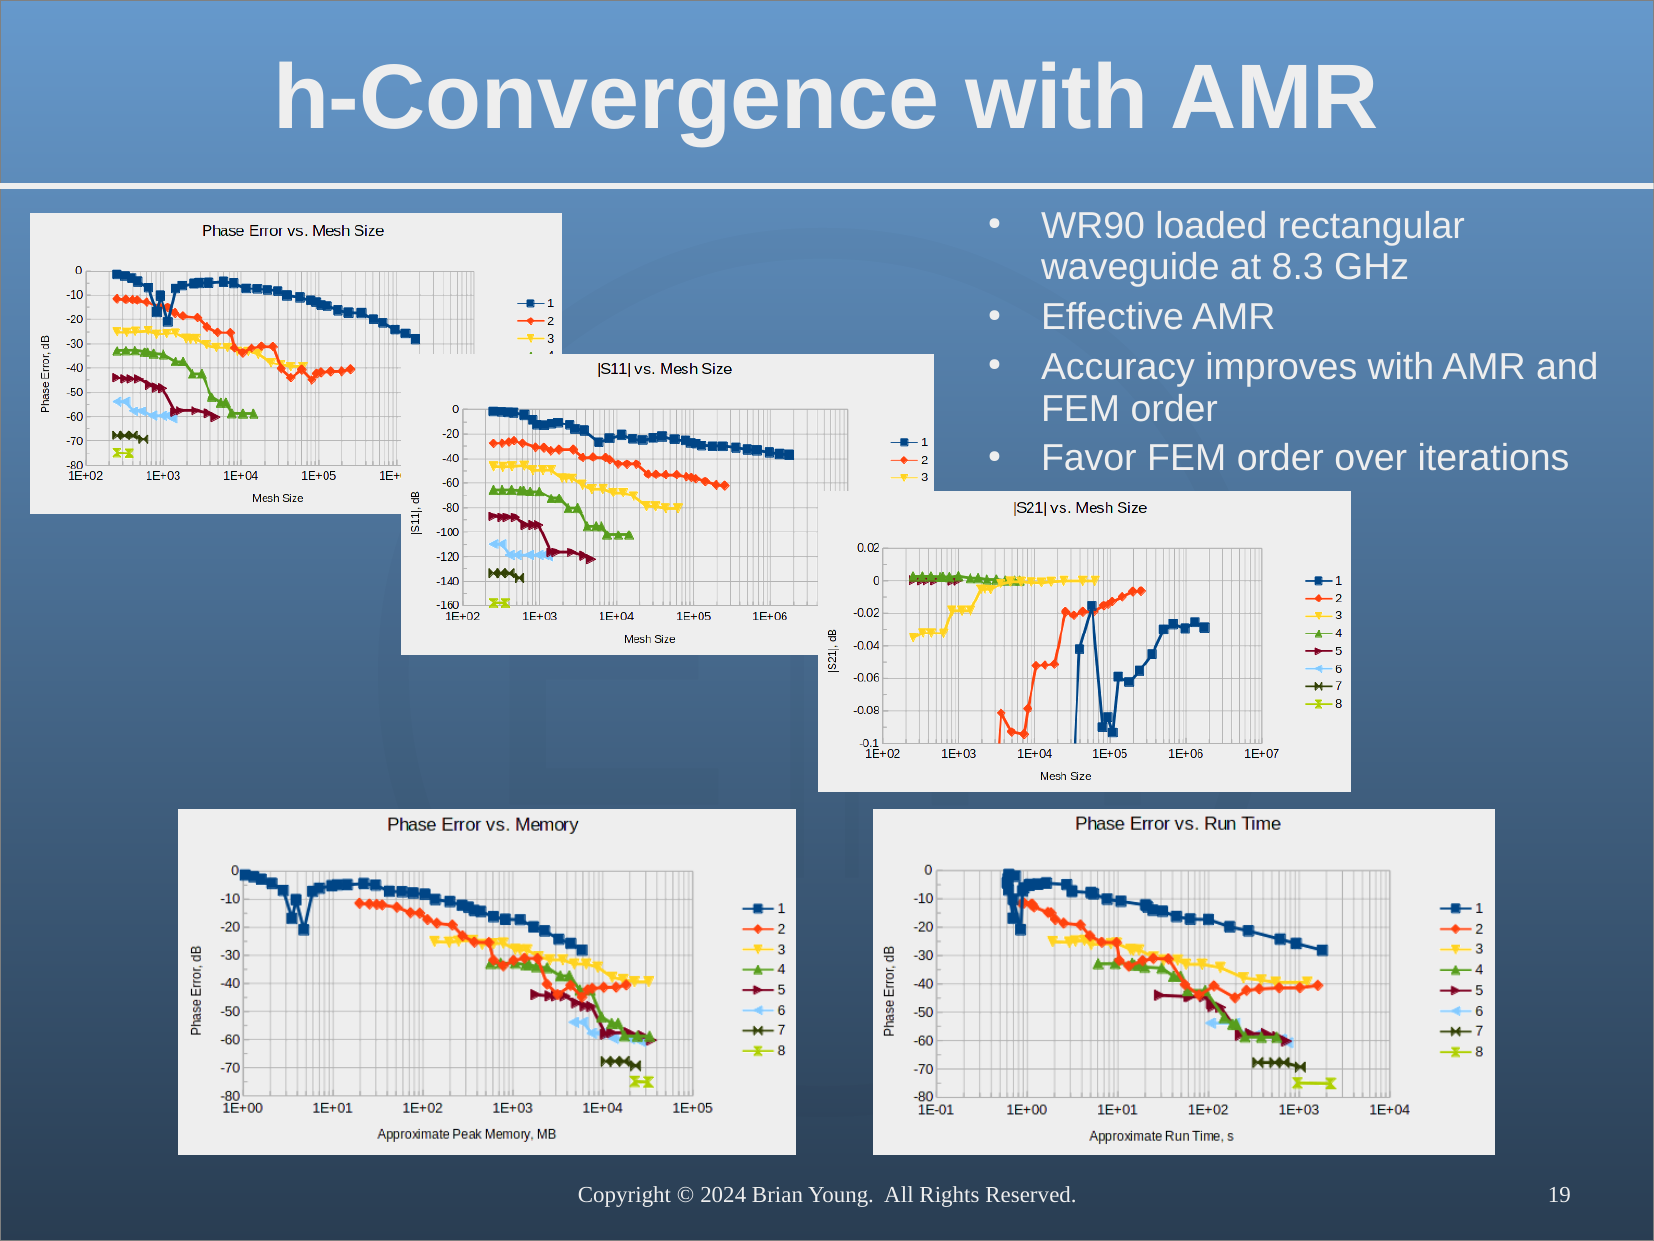

# h-Convergence with AMR
WR90 loaded rectangular waveguide at 8.3 GHz
Effective AMR
Accuracy improves with AMR and FEM order
Favor FEM order over iterations
19